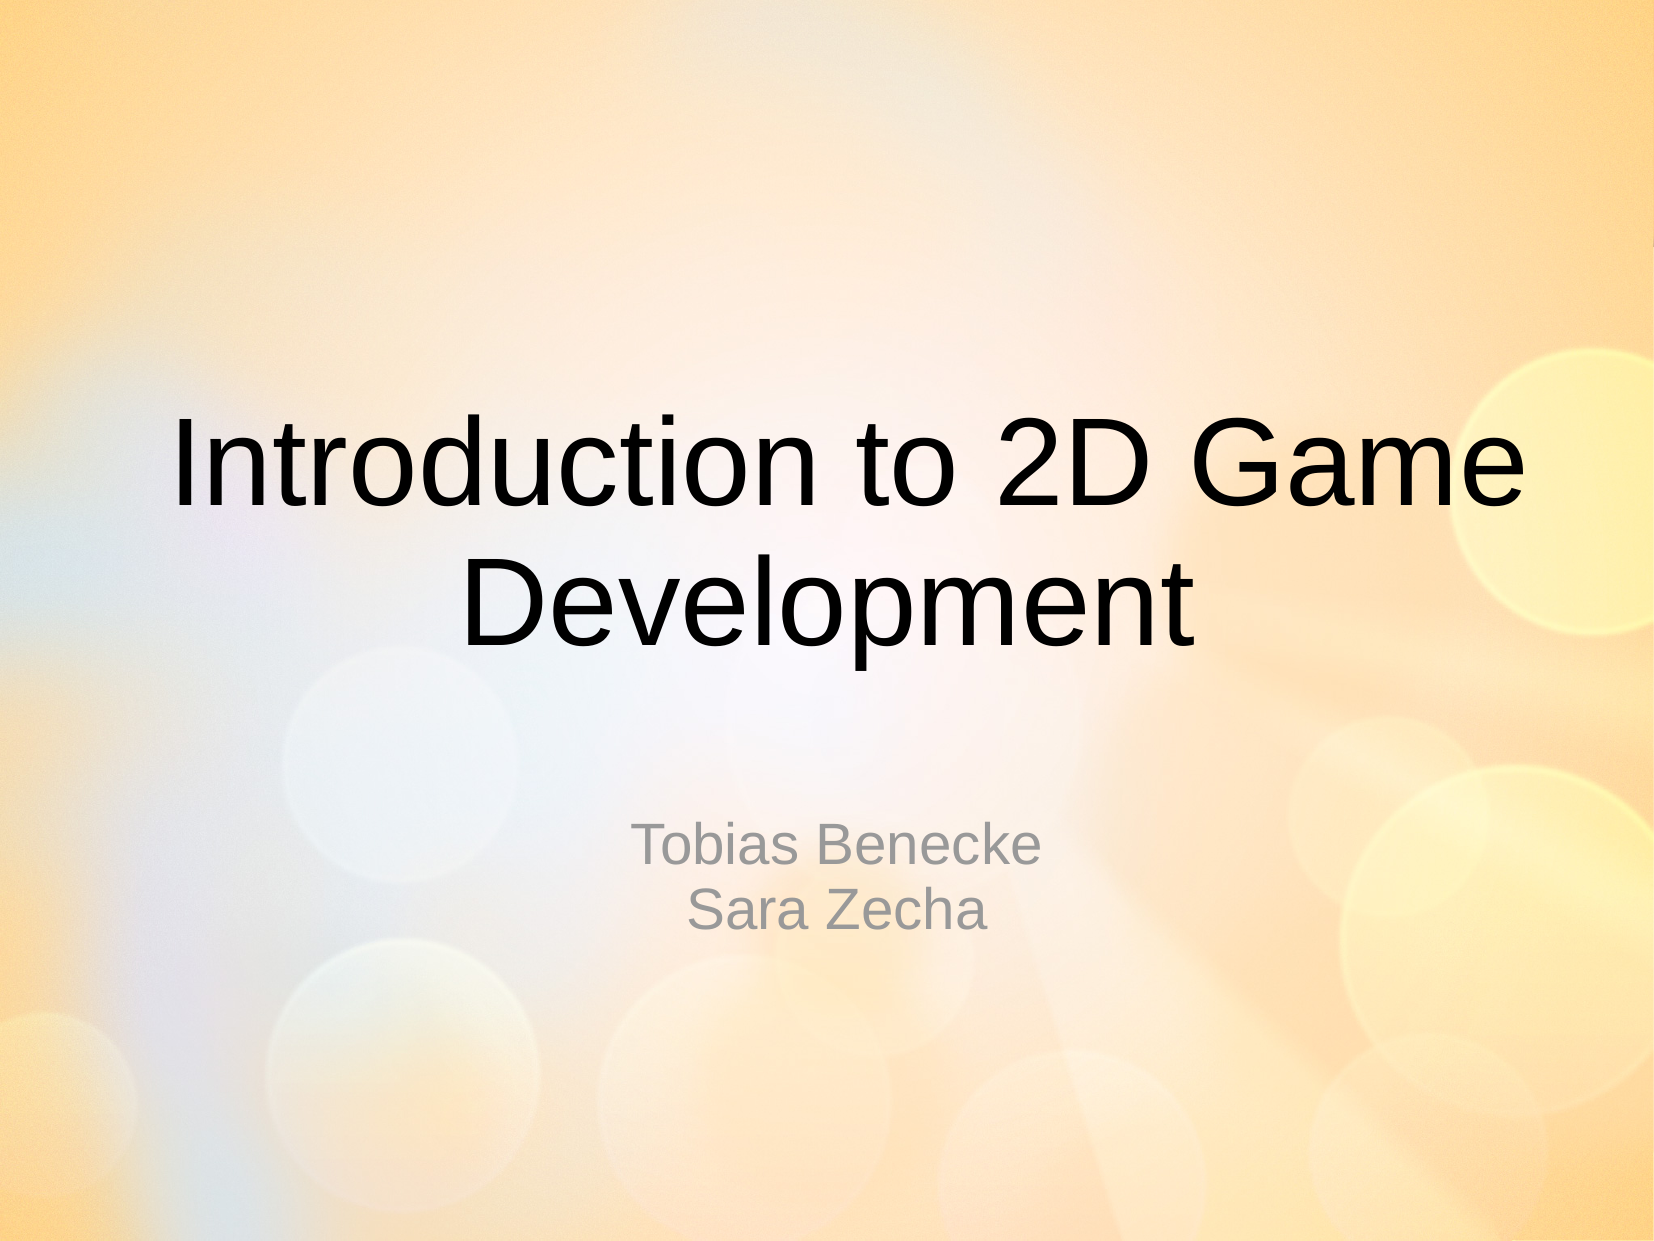

# Introduction to 2D Game Development
Tobias Benecke
Sara Zecha
1